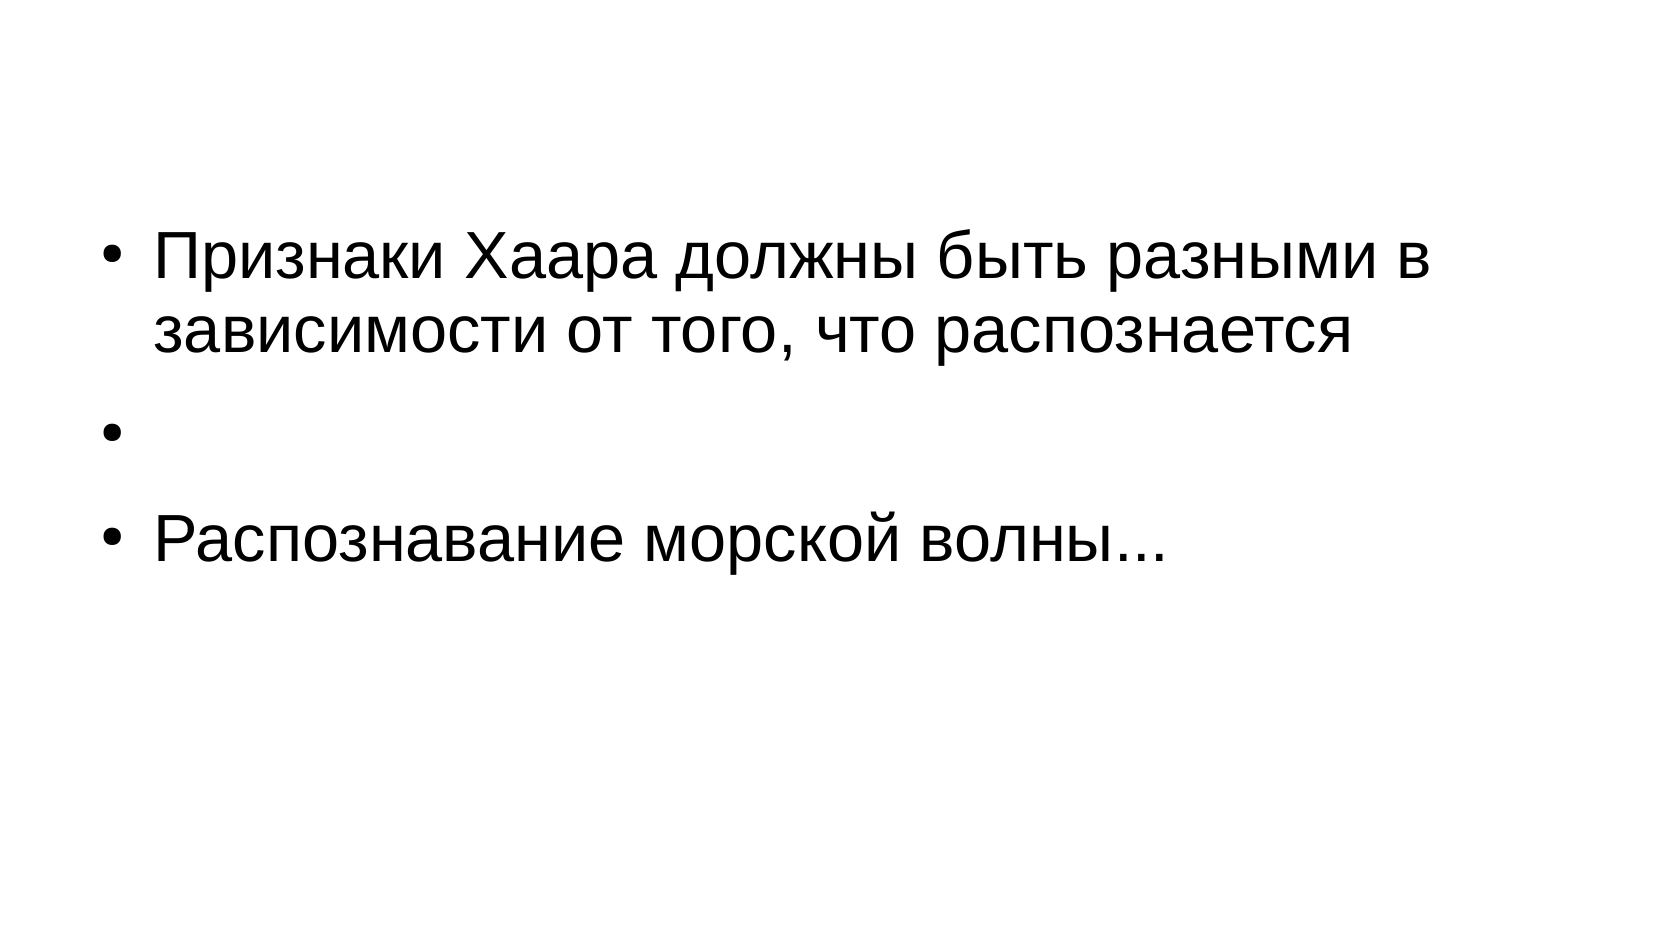

#
Признаки Хаара должны быть разными в зависимости от того, что распознается
Распознавание морской волны...